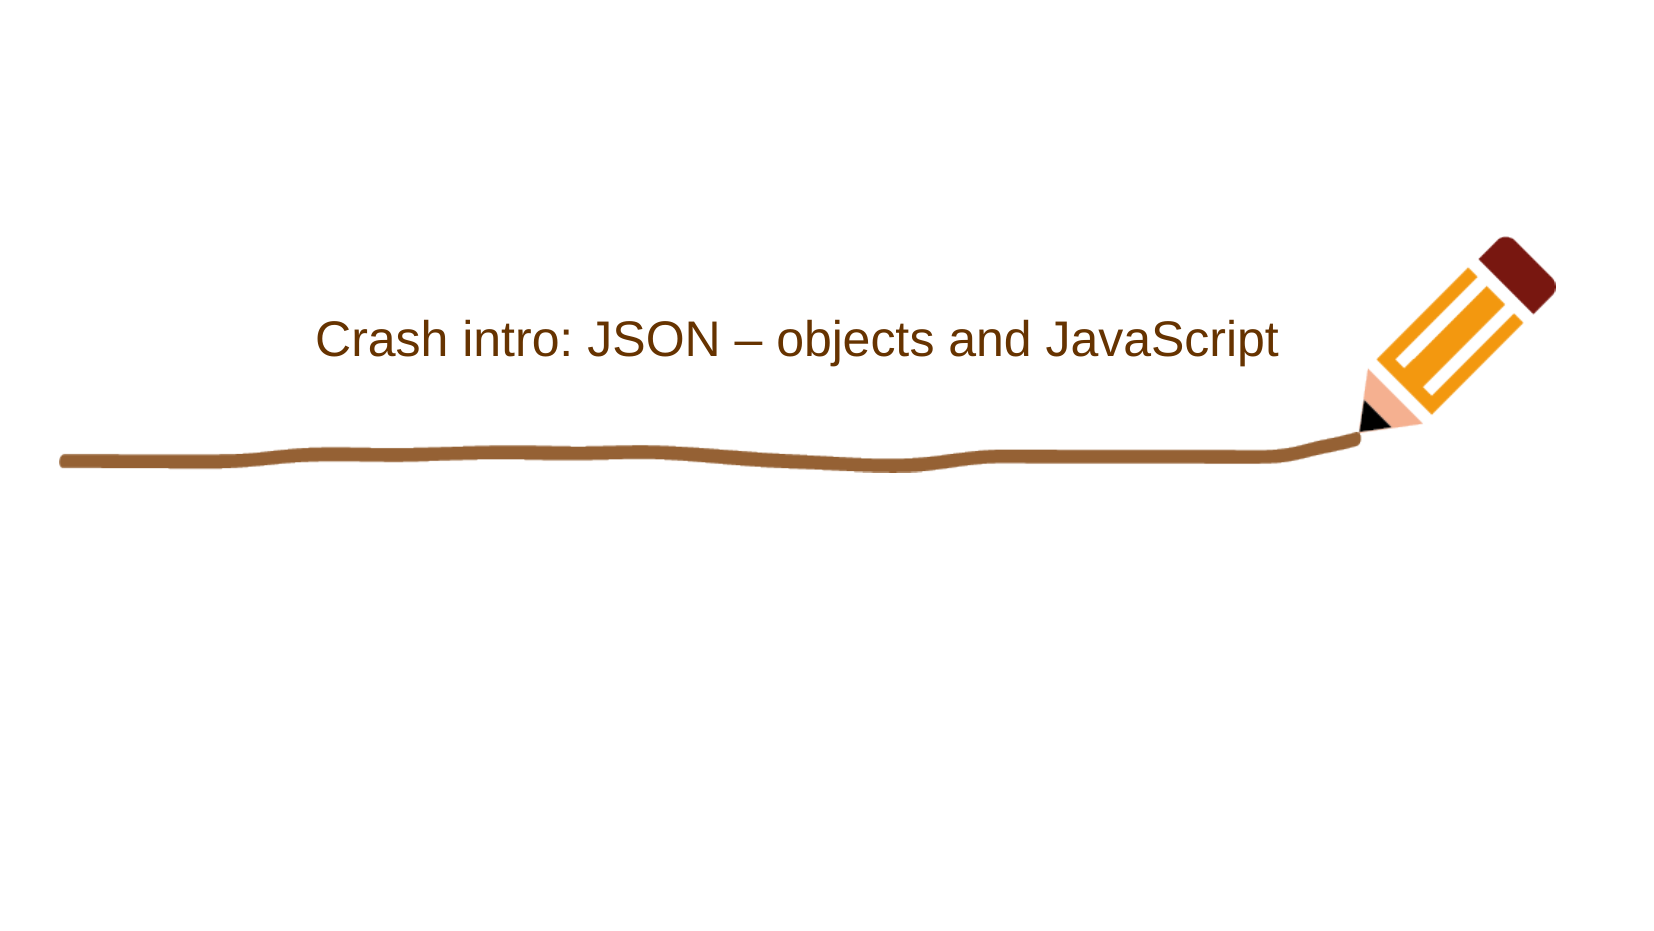

# Crash intro: JSON – objects and JavaScript